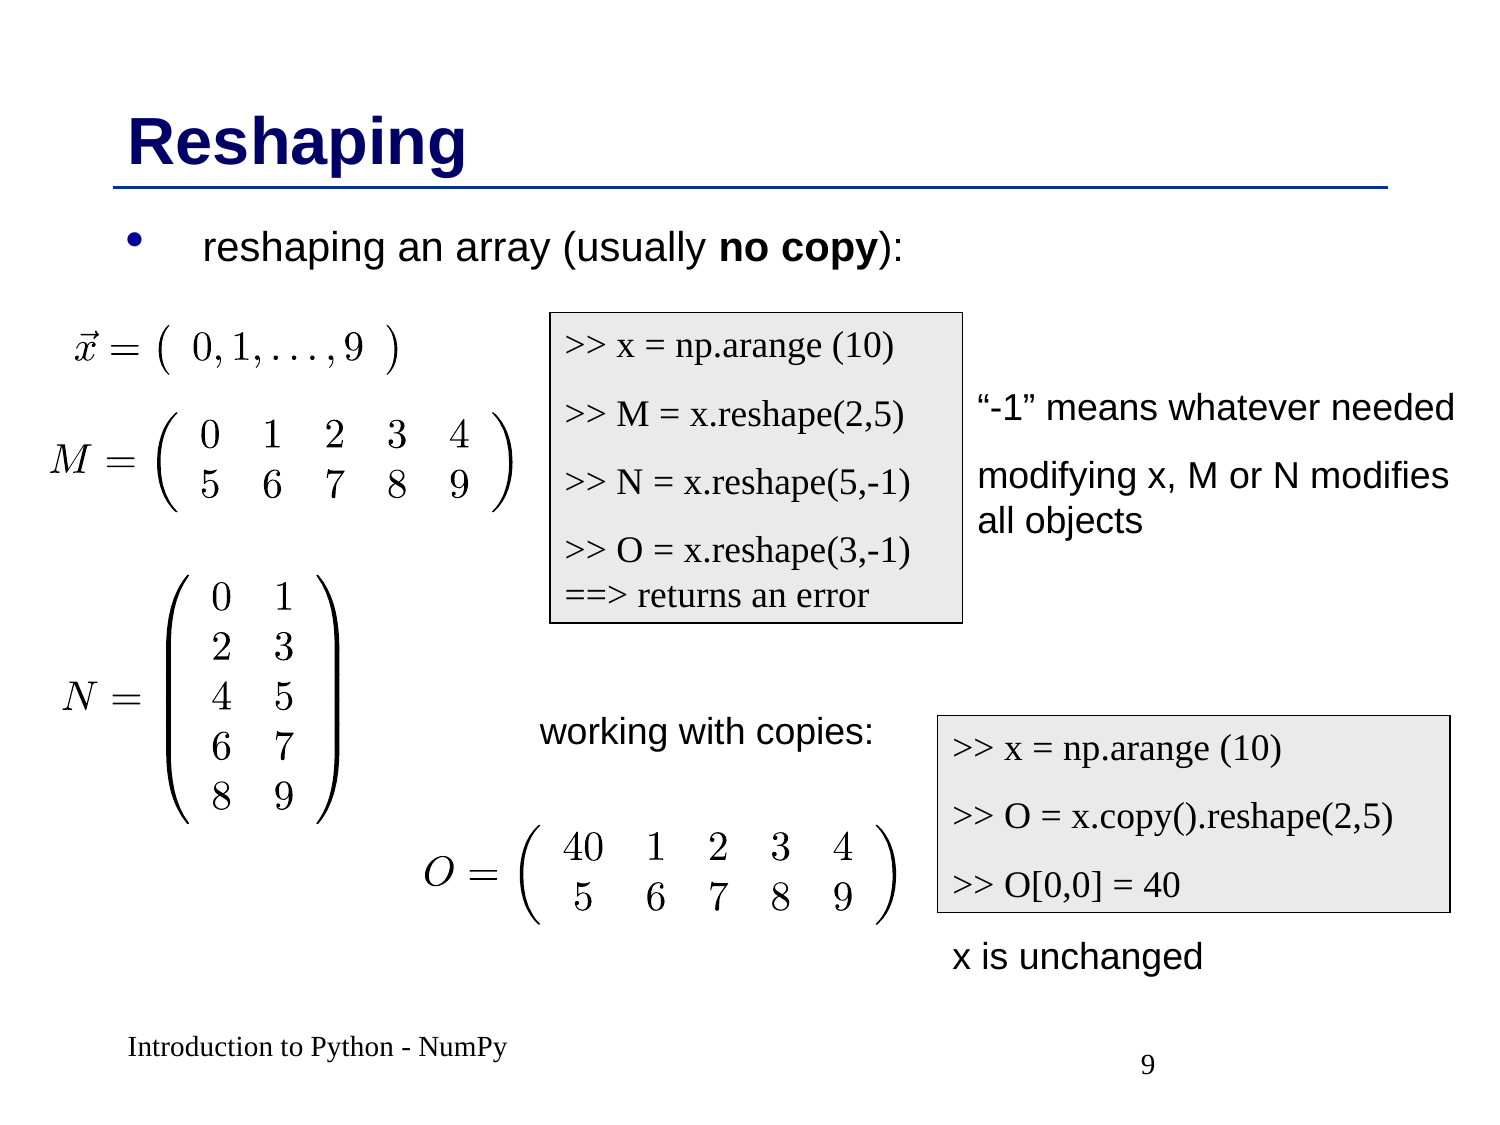

# Reshaping
reshaping an array (usually no copy):
>> x = np.arange (10)
>> M = x.reshape(2,5)
>> N = x.reshape(5,-1)
>> O = x.reshape(3,-1)
==> returns an error
“-1” means whatever needed
modifying x, M or N modifies all objects
working with copies:
>> x = np.arange (10)
>> O = x.copy().reshape(2,5)
>> O[0,0] = 40
x is unchanged
Introduction to Python - NumPy